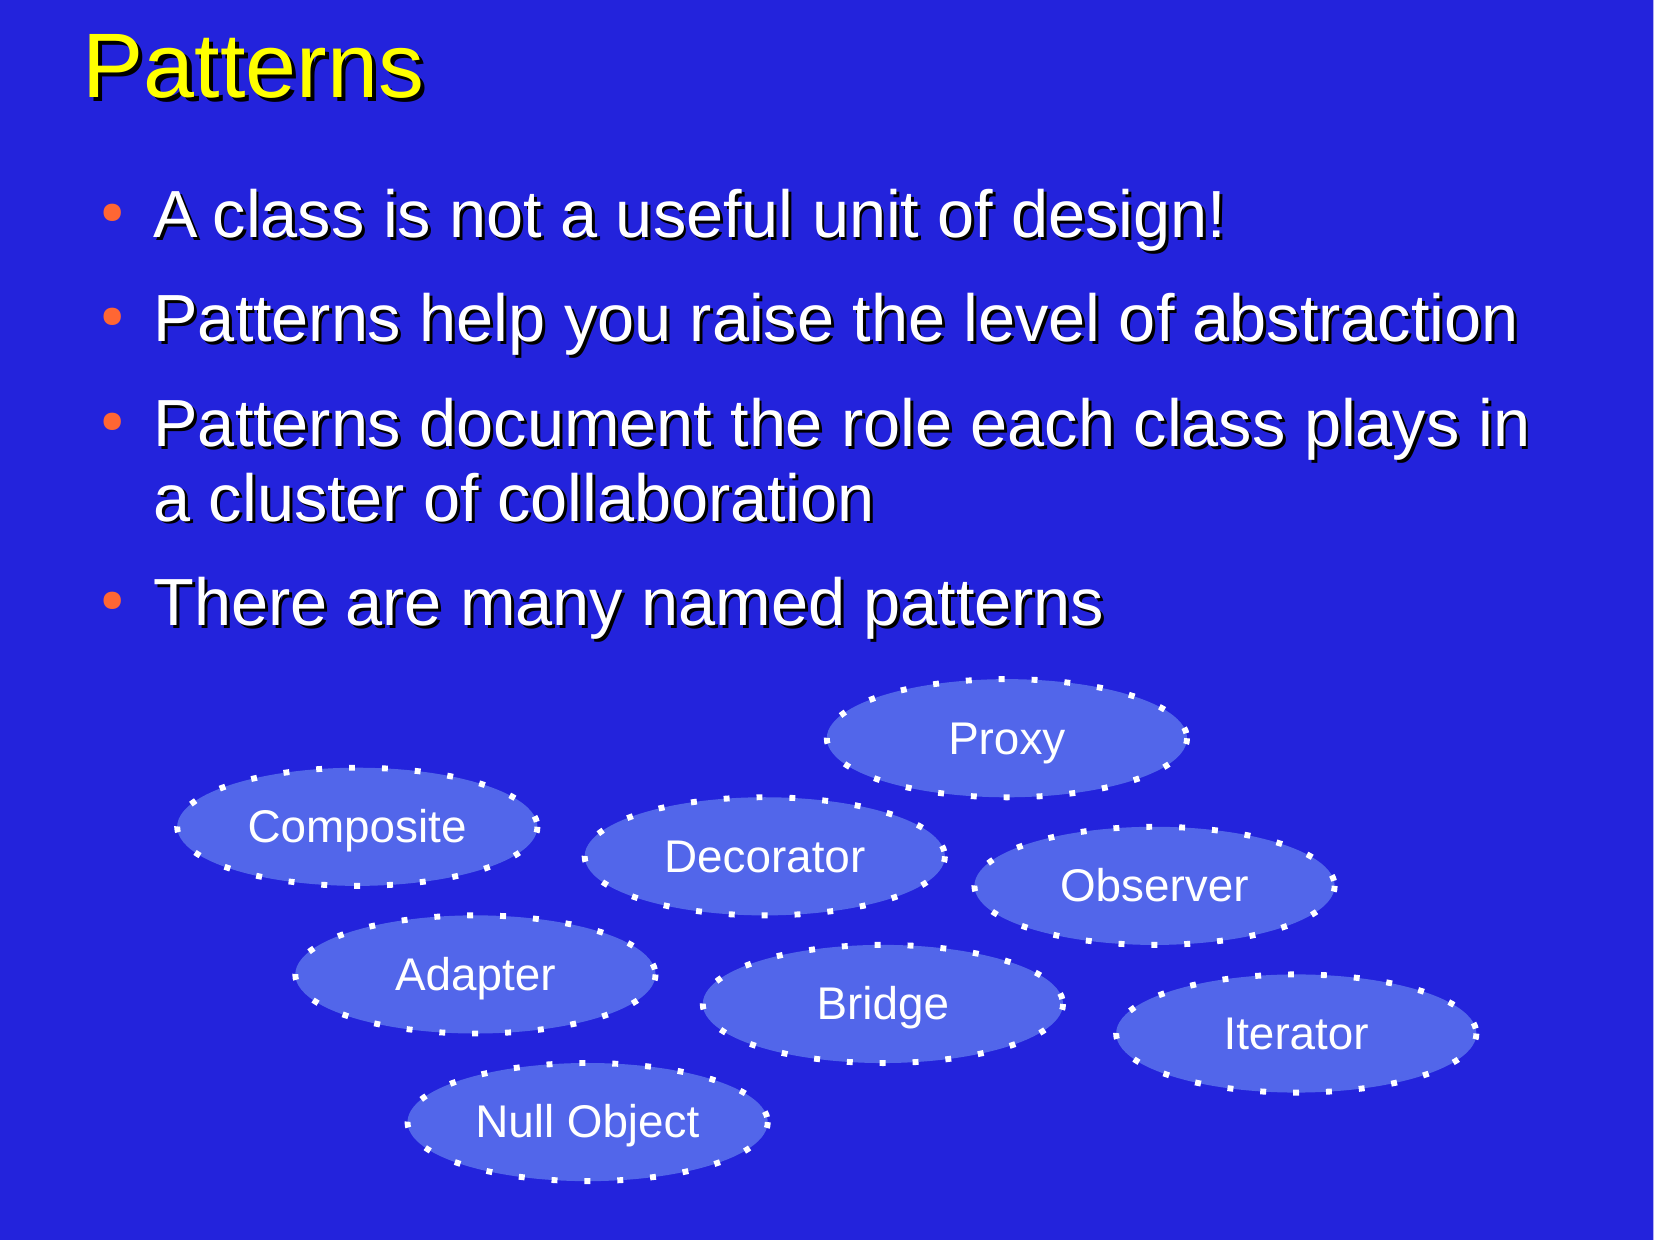

# Patterns
A class is not a useful unit of design!
Patterns help you raise the level of abstraction
Patterns document the role each class plays in a cluster of collaboration
There are many named patterns
Proxy
Composite
Decorator
Observer
Adapter
Bridge
Iterator
Null Object